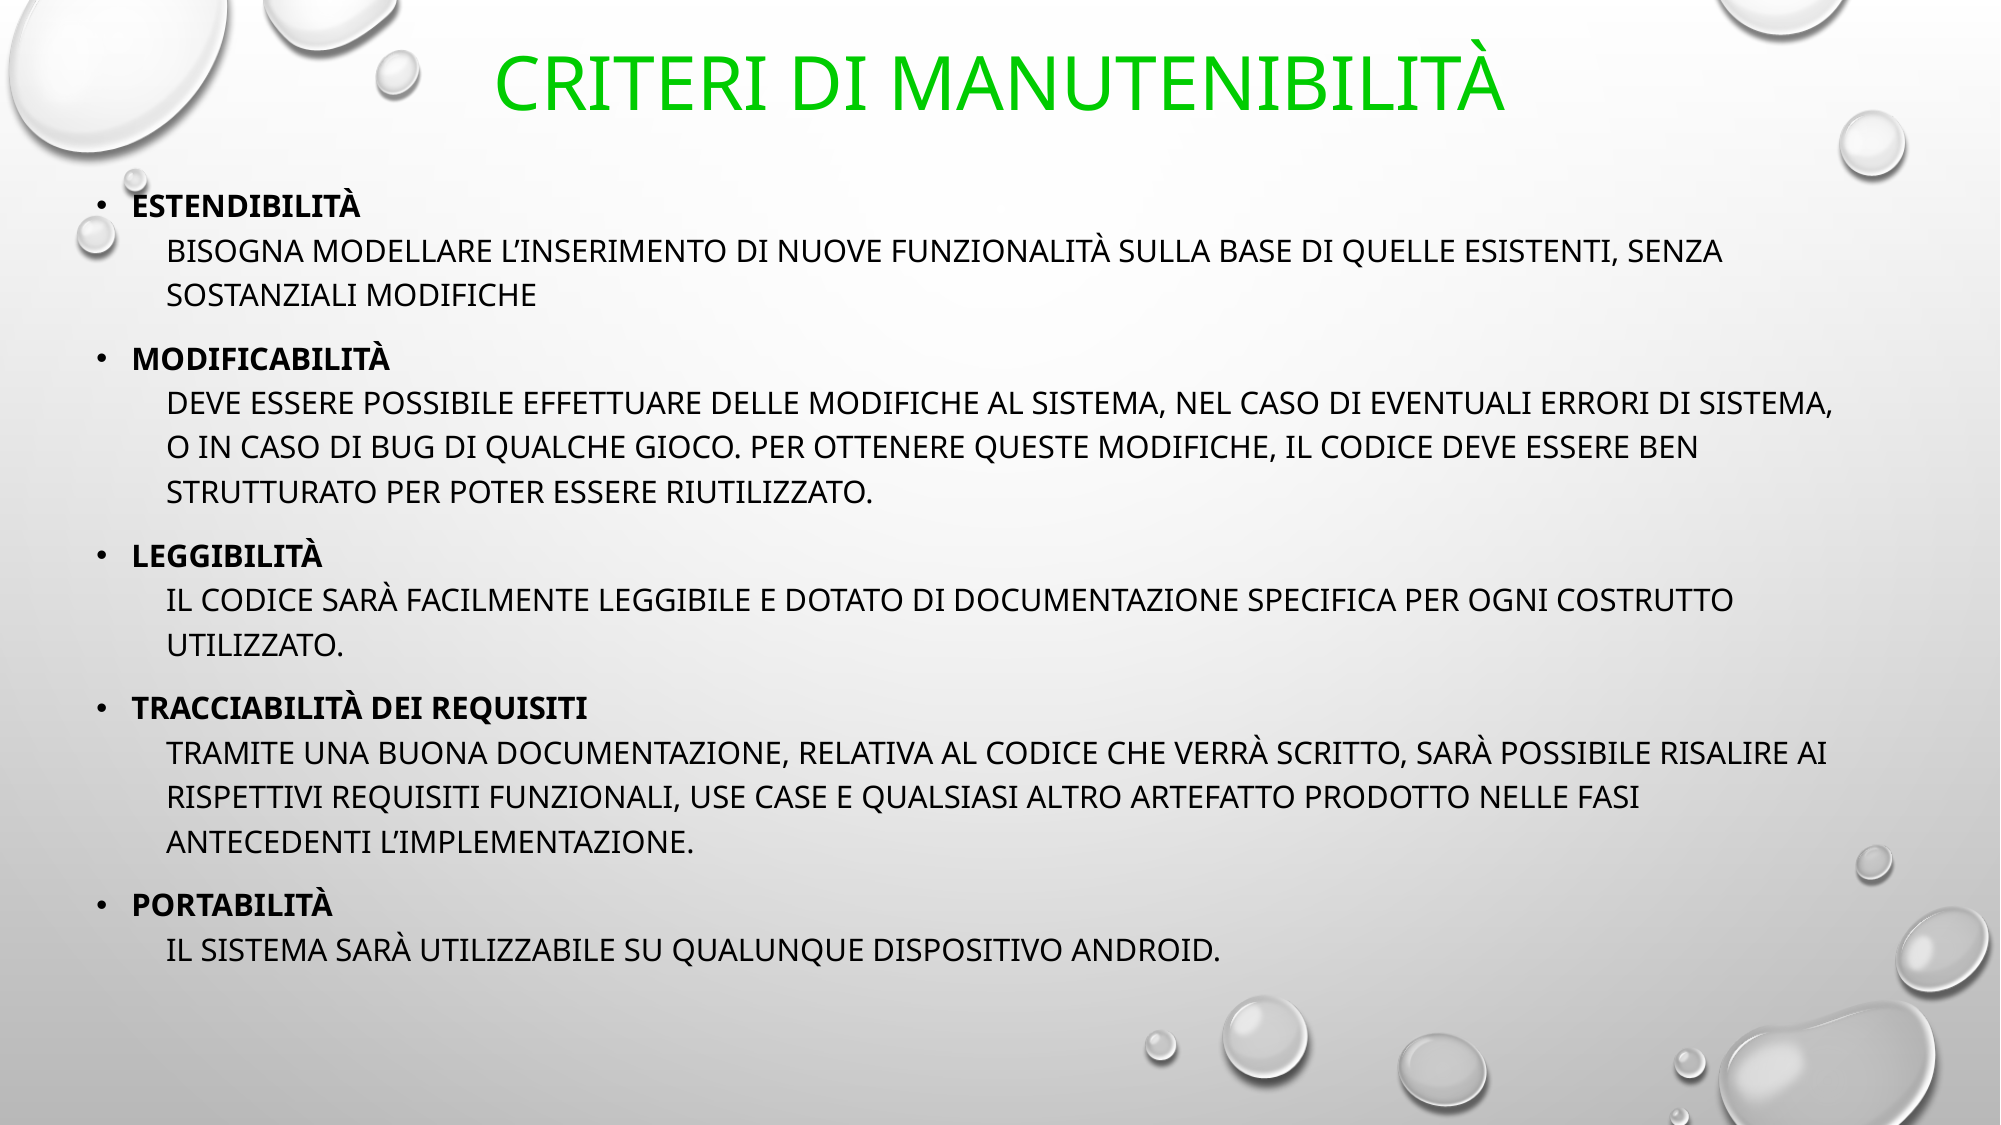

# Criteri di manutenibilità
Estendibilità
Bisogna modellare l’inserimento di nuove funzionalità sulla base di quelle esistenti, senza sostanziali modifiche
Modificabilità
Deve essere possibile effettuare delle modifiche al sistema, nel caso di eventuali errori di sistema, o in caso di bug di qualche gioco. Per ottenere queste modifiche, il codice deve essere ben strutturato per poter essere riutilizzato.
Leggibilità
Il codice sarà facilmente leggibile e dotato di documentazione specifica per ogni costrutto utilizzato.
Tracciabilità dei requisiti
Tramite una buona documentazione, relativa al codice che verrà scritto, sarà possibile risalire ai rispettivi requisiti funzionali, use case e qualsiasi altro artefatto prodotto nelle fasi antecedenti l’implementazione.
Portabilità
il sistema sarà utilizzabile su qualunque dispositivo Android.